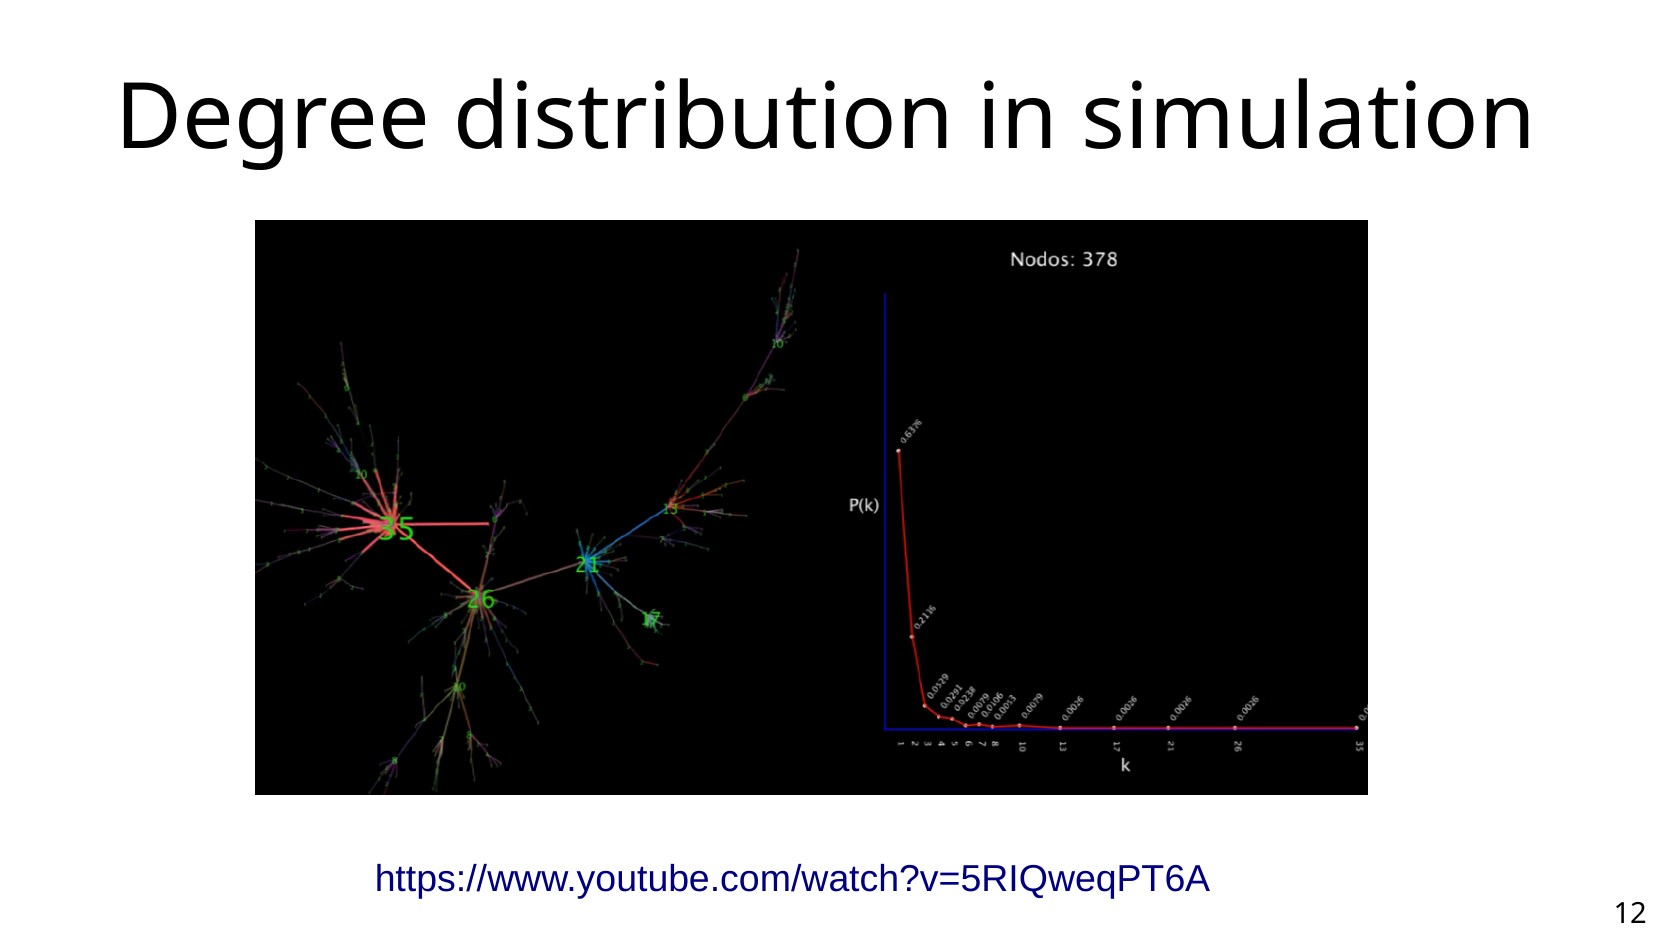

# Degree distribution in simulation
https://www.youtube.com/watch?v=5RIQweqPT6A
12